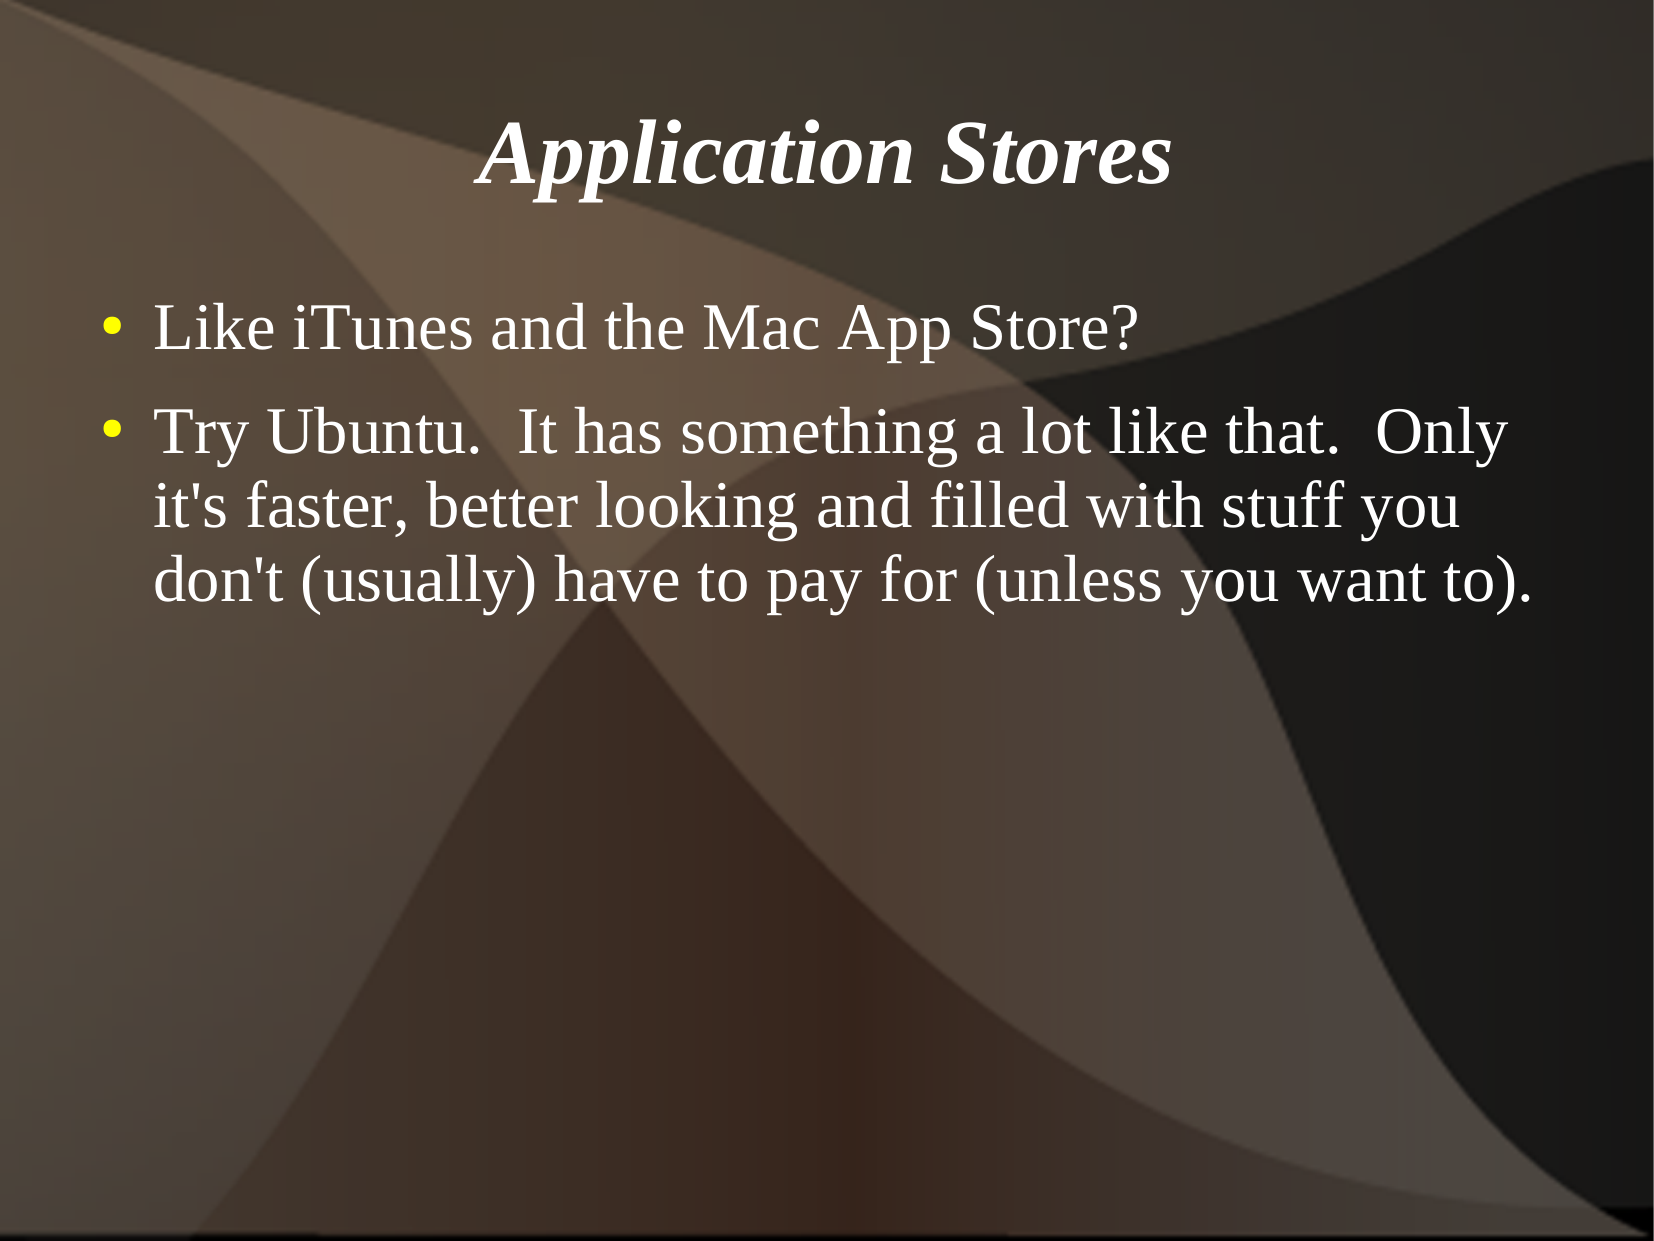

# Application Stores
Like iTunes and the Mac App Store?
Try Ubuntu. It has something a lot like that. Only it's faster, better looking and filled with stuff you don't (usually) have to pay for (unless you want to).